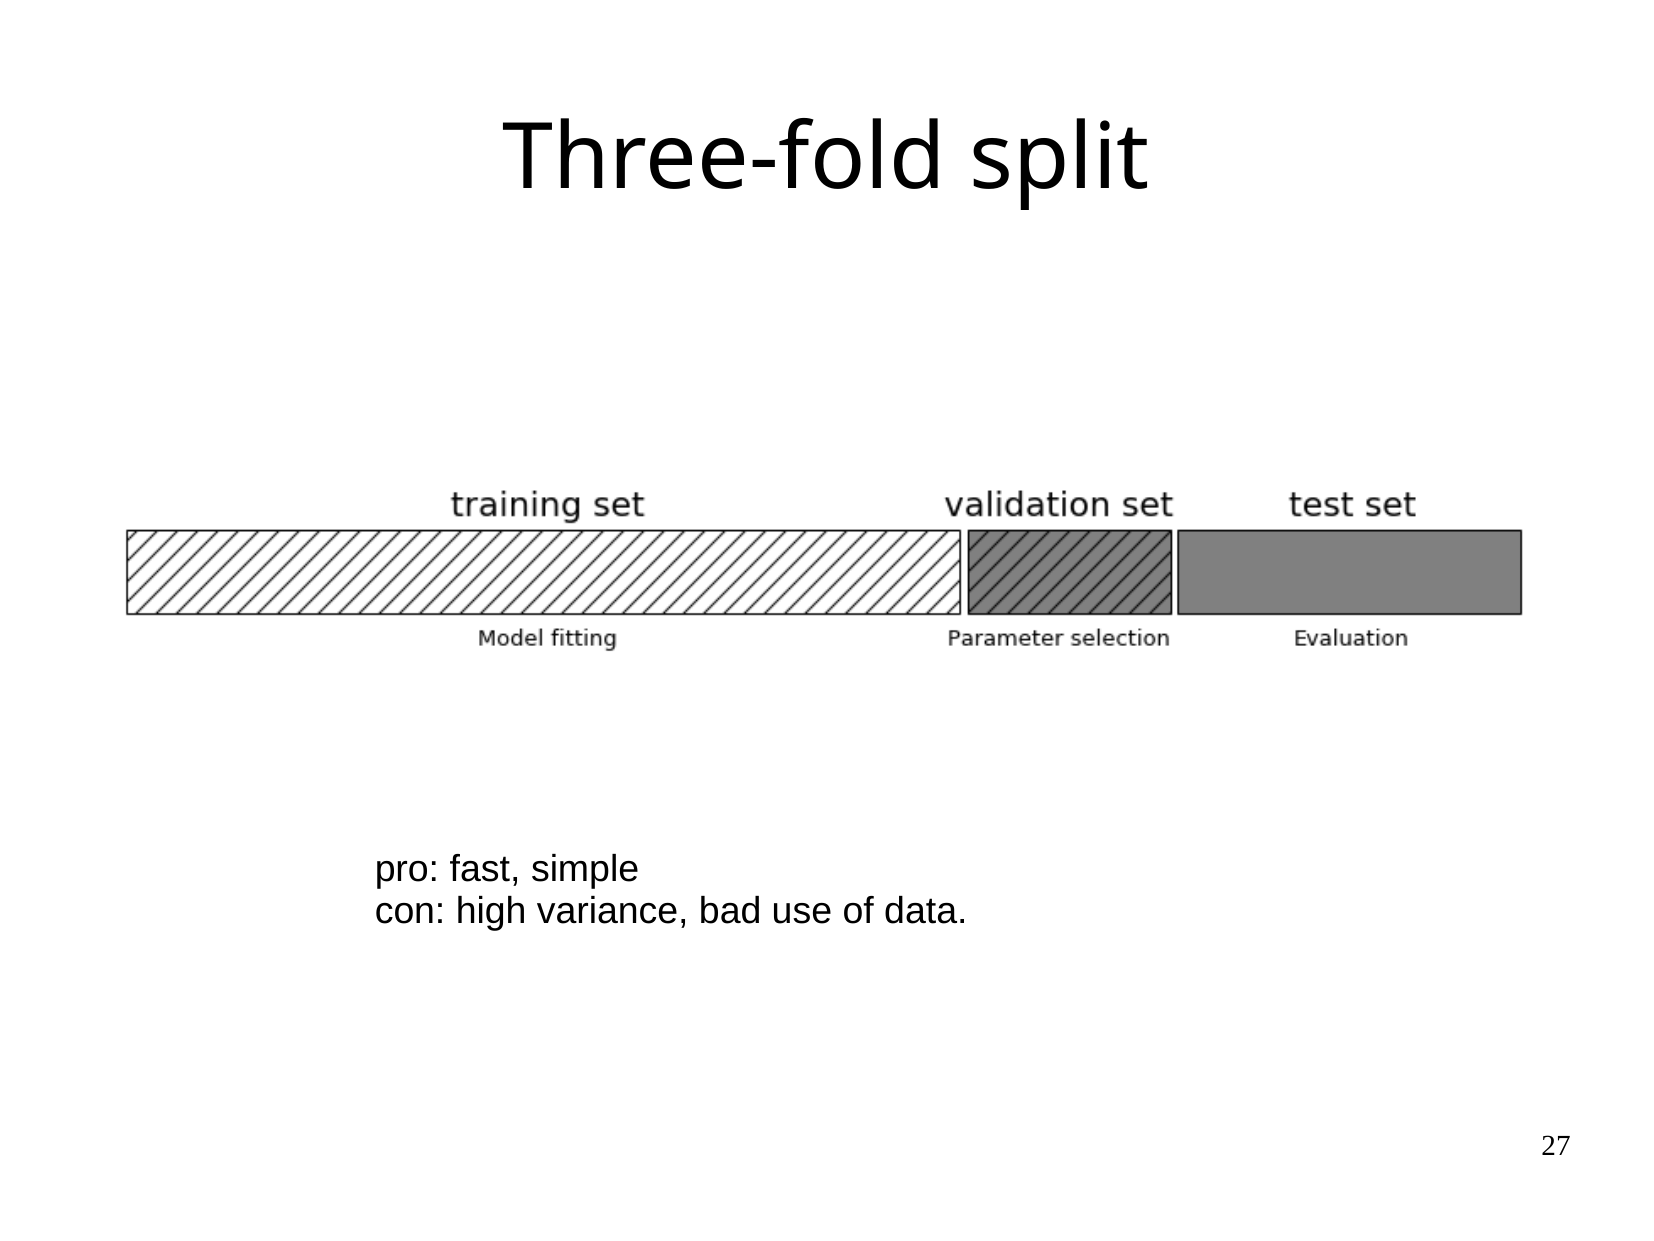

# Three-fold split
pro: fast, simple
con: high variance, bad use of data.
27